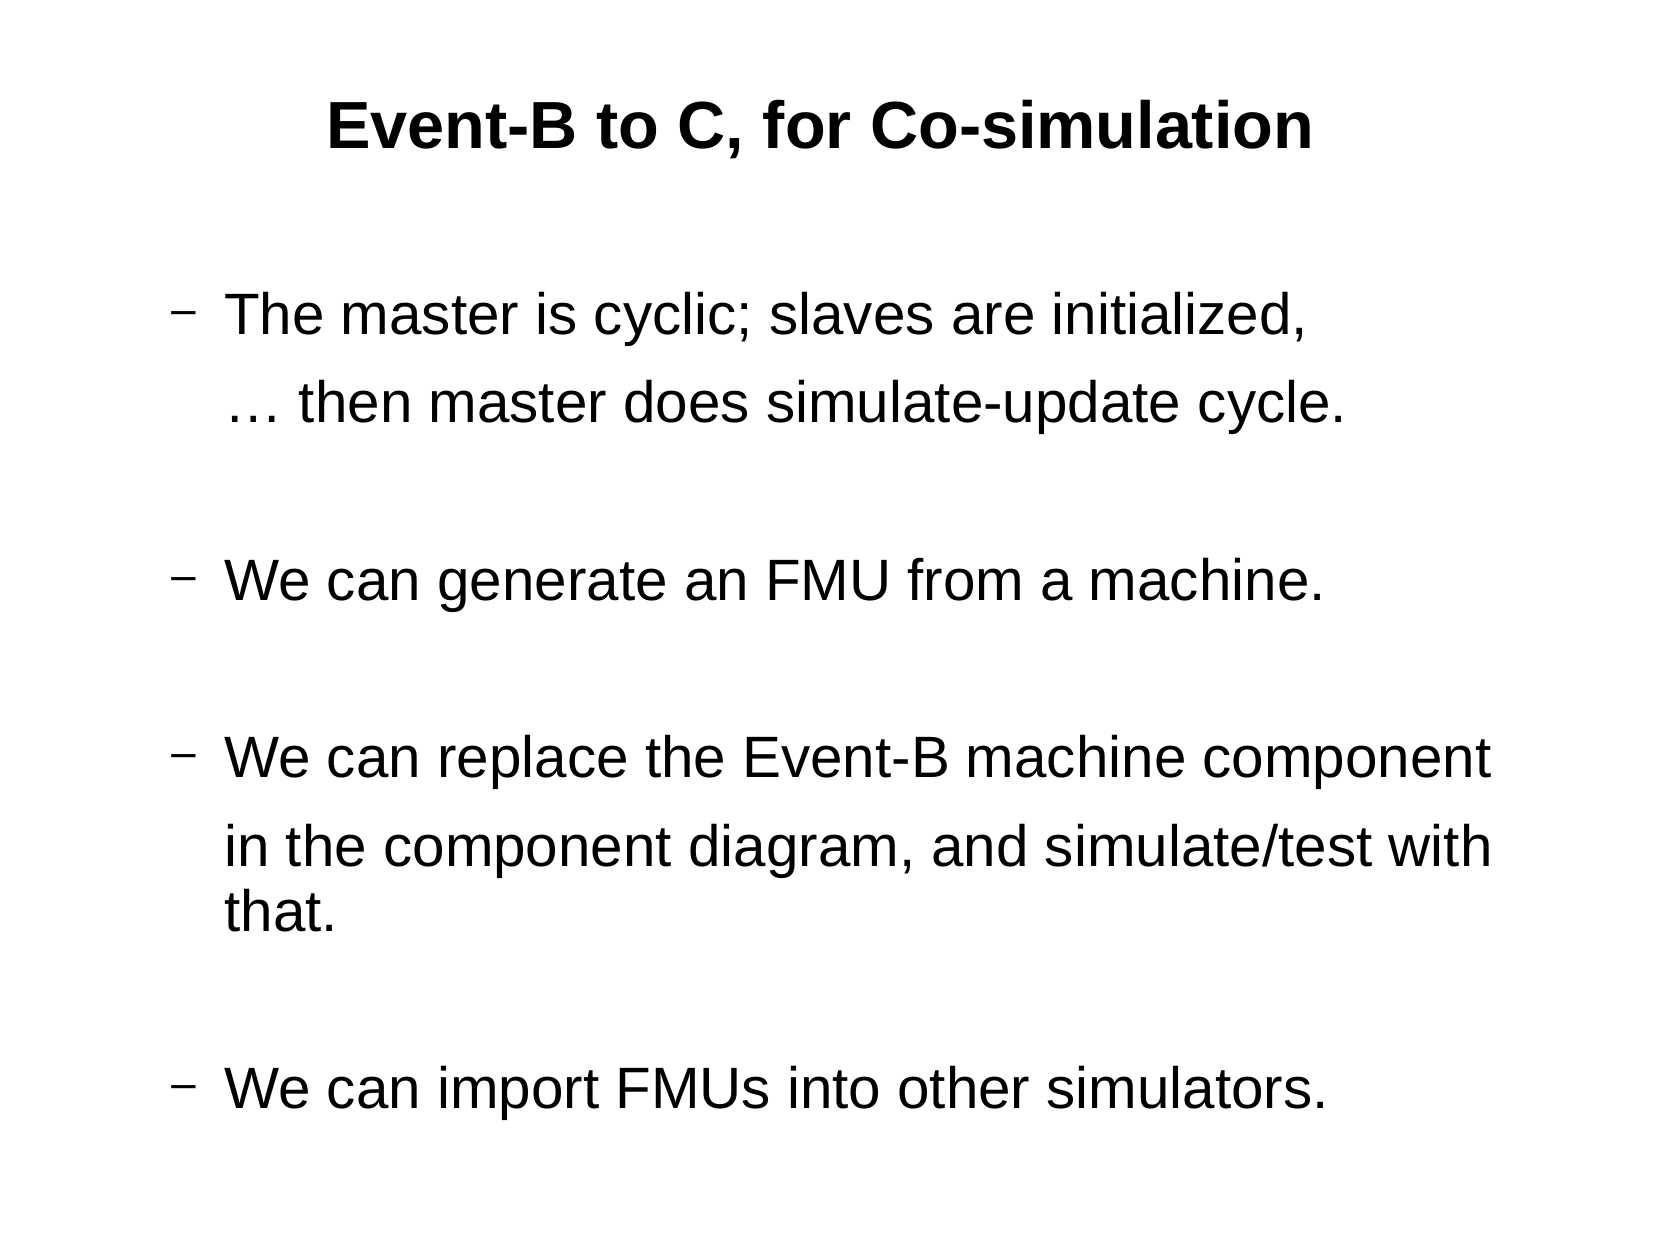

# Event-B to C, for Co-simulation
The master is cyclic; slaves are initialized,
… then master does simulate-update cycle.
We can generate an FMU from a machine.
We can replace the Event-B machine component
in the component diagram, and simulate/test with that.
We can import FMUs into other simulators.